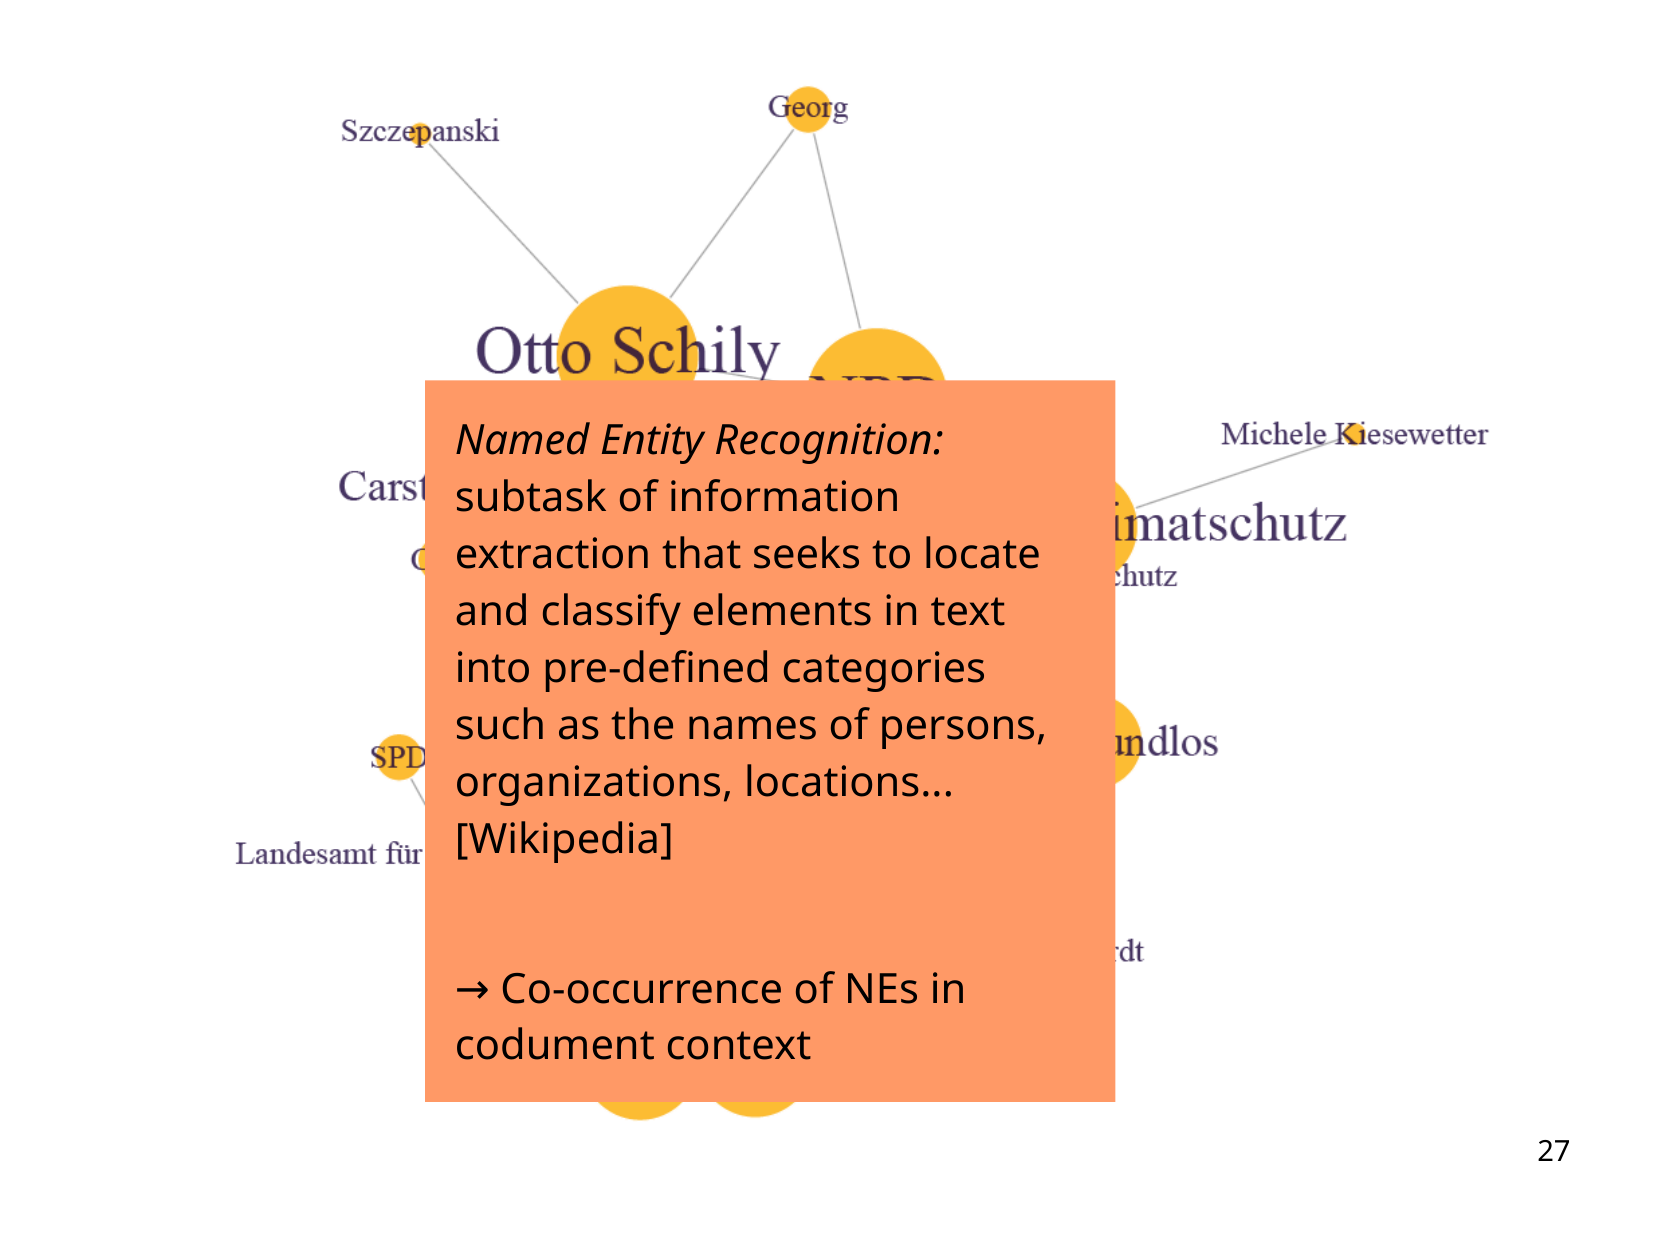

Named Entity Recognition:
subtask of information extraction that seeks to locate and classify elements in text into pre-defined categories such as the names of persons, organizations, locations... [Wikipedia]
→ Co-occurrence of NEs in codument context
27